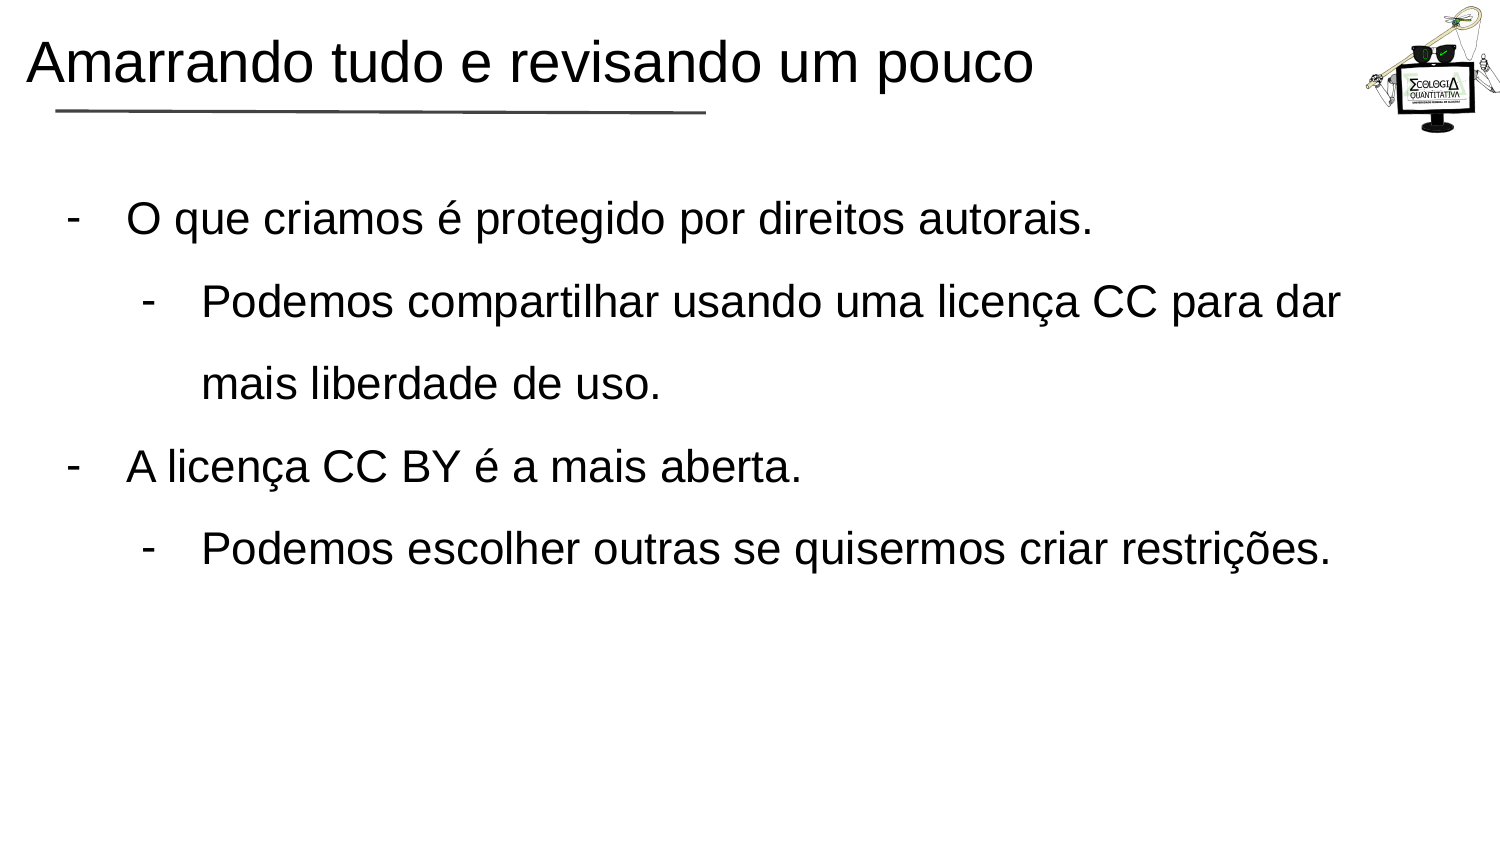

Amarrando tudo e revisando um pouco
O que criamos é protegido por direitos autorais.
Podemos compartilhar usando uma licença CC para dar mais liberdade de uso.
A licença CC BY é a mais aberta.
Podemos escolher outras se quisermos criar restrições.